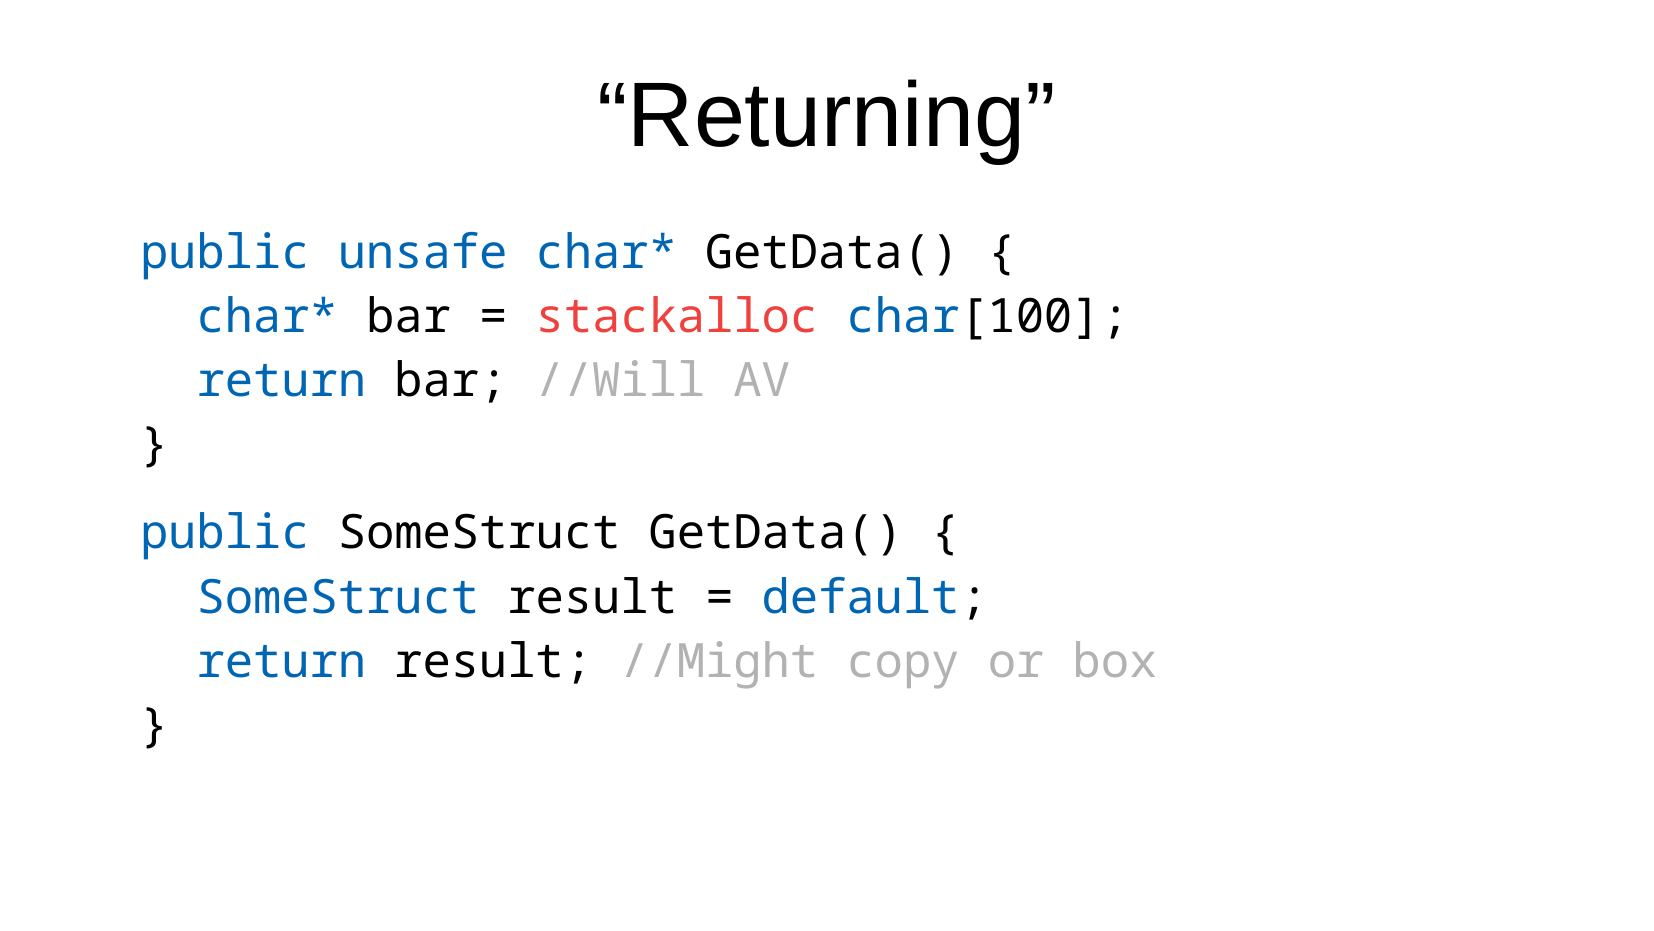

# “Returning”
public unsafe char* GetData() {
 char* bar = stackalloc char[100];
 return bar; //Will AV
}
public SomeStruct GetData() {
 SomeStruct result = default;
 return result; //Might copy or box
}